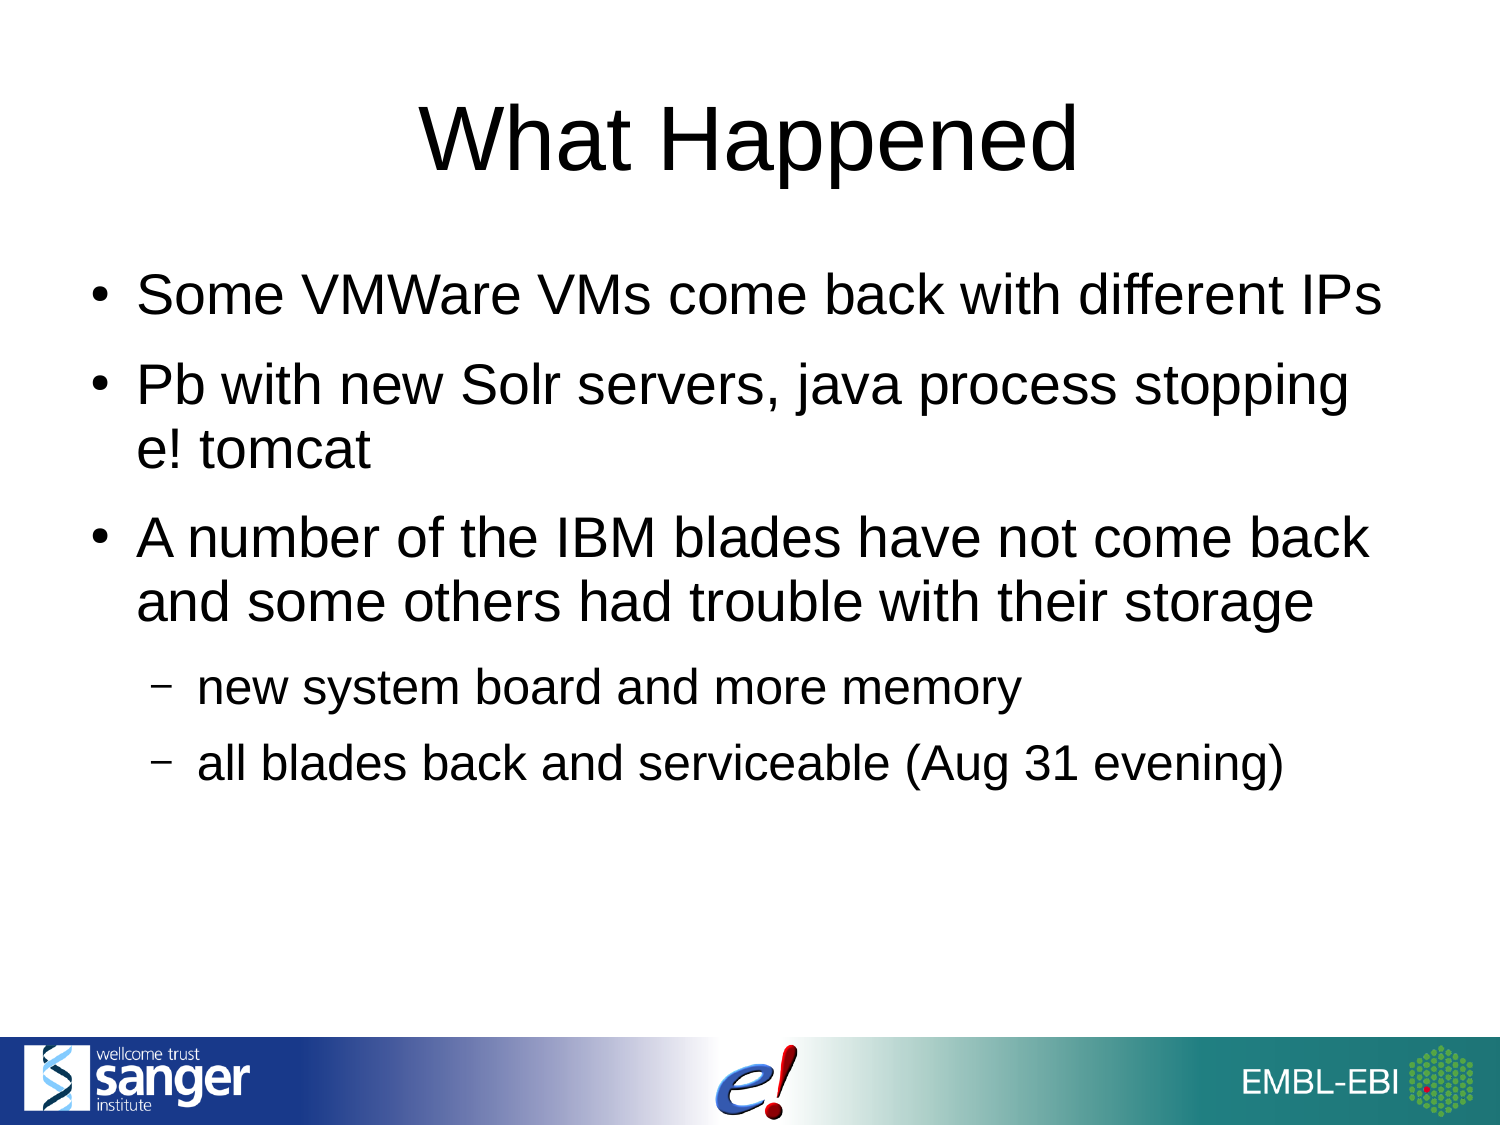

# What Happened
Some VMWare VMs come back with different IPs
Pb with new Solr servers, java process stopping e! tomcat
A number of the IBM blades have not come back and some others had trouble with their storage
new system board and more memory
all blades back and serviceable (Aug 31 evening)